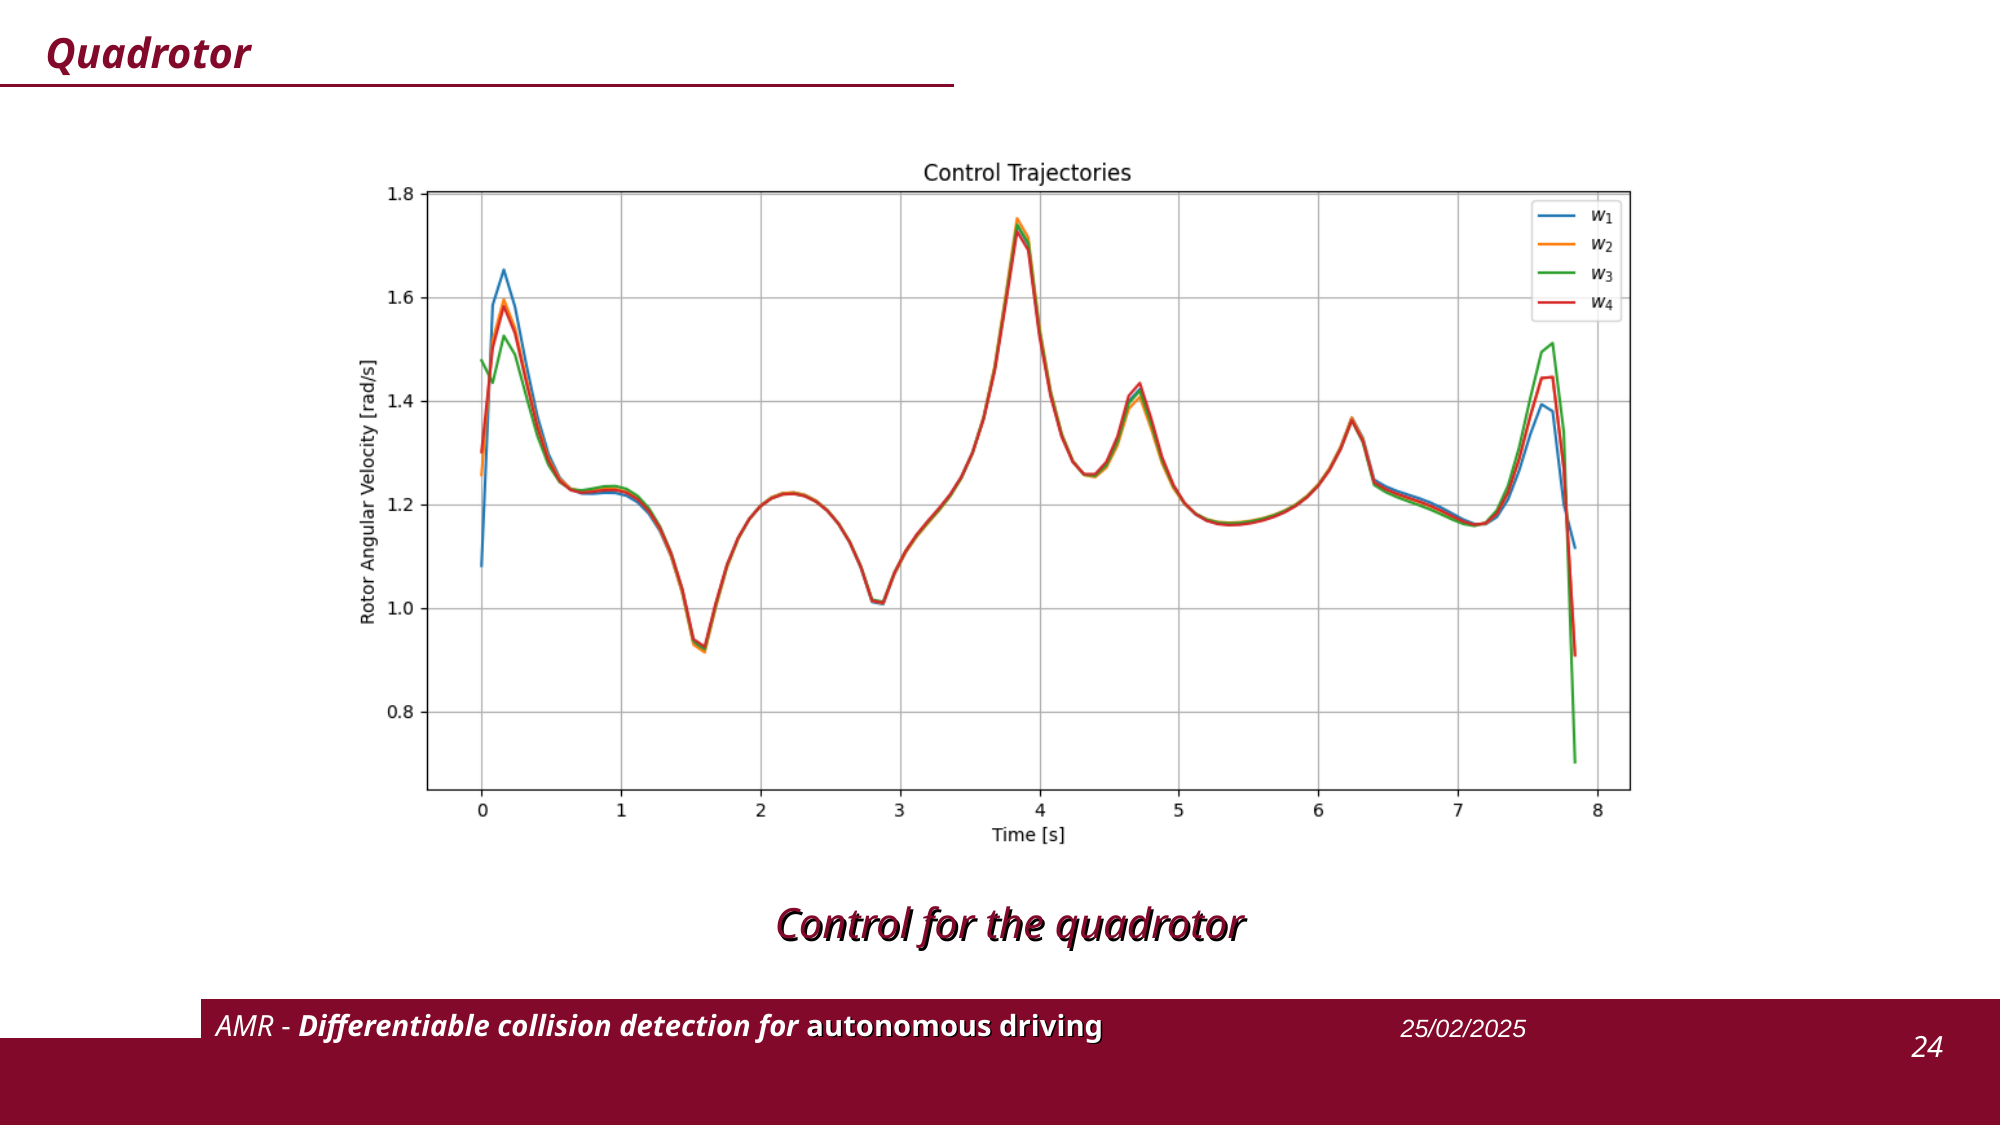

Quadrotor
Control for the quadrotor
AMR - Differentiable collision detection for autonomous driving
25/02/2025